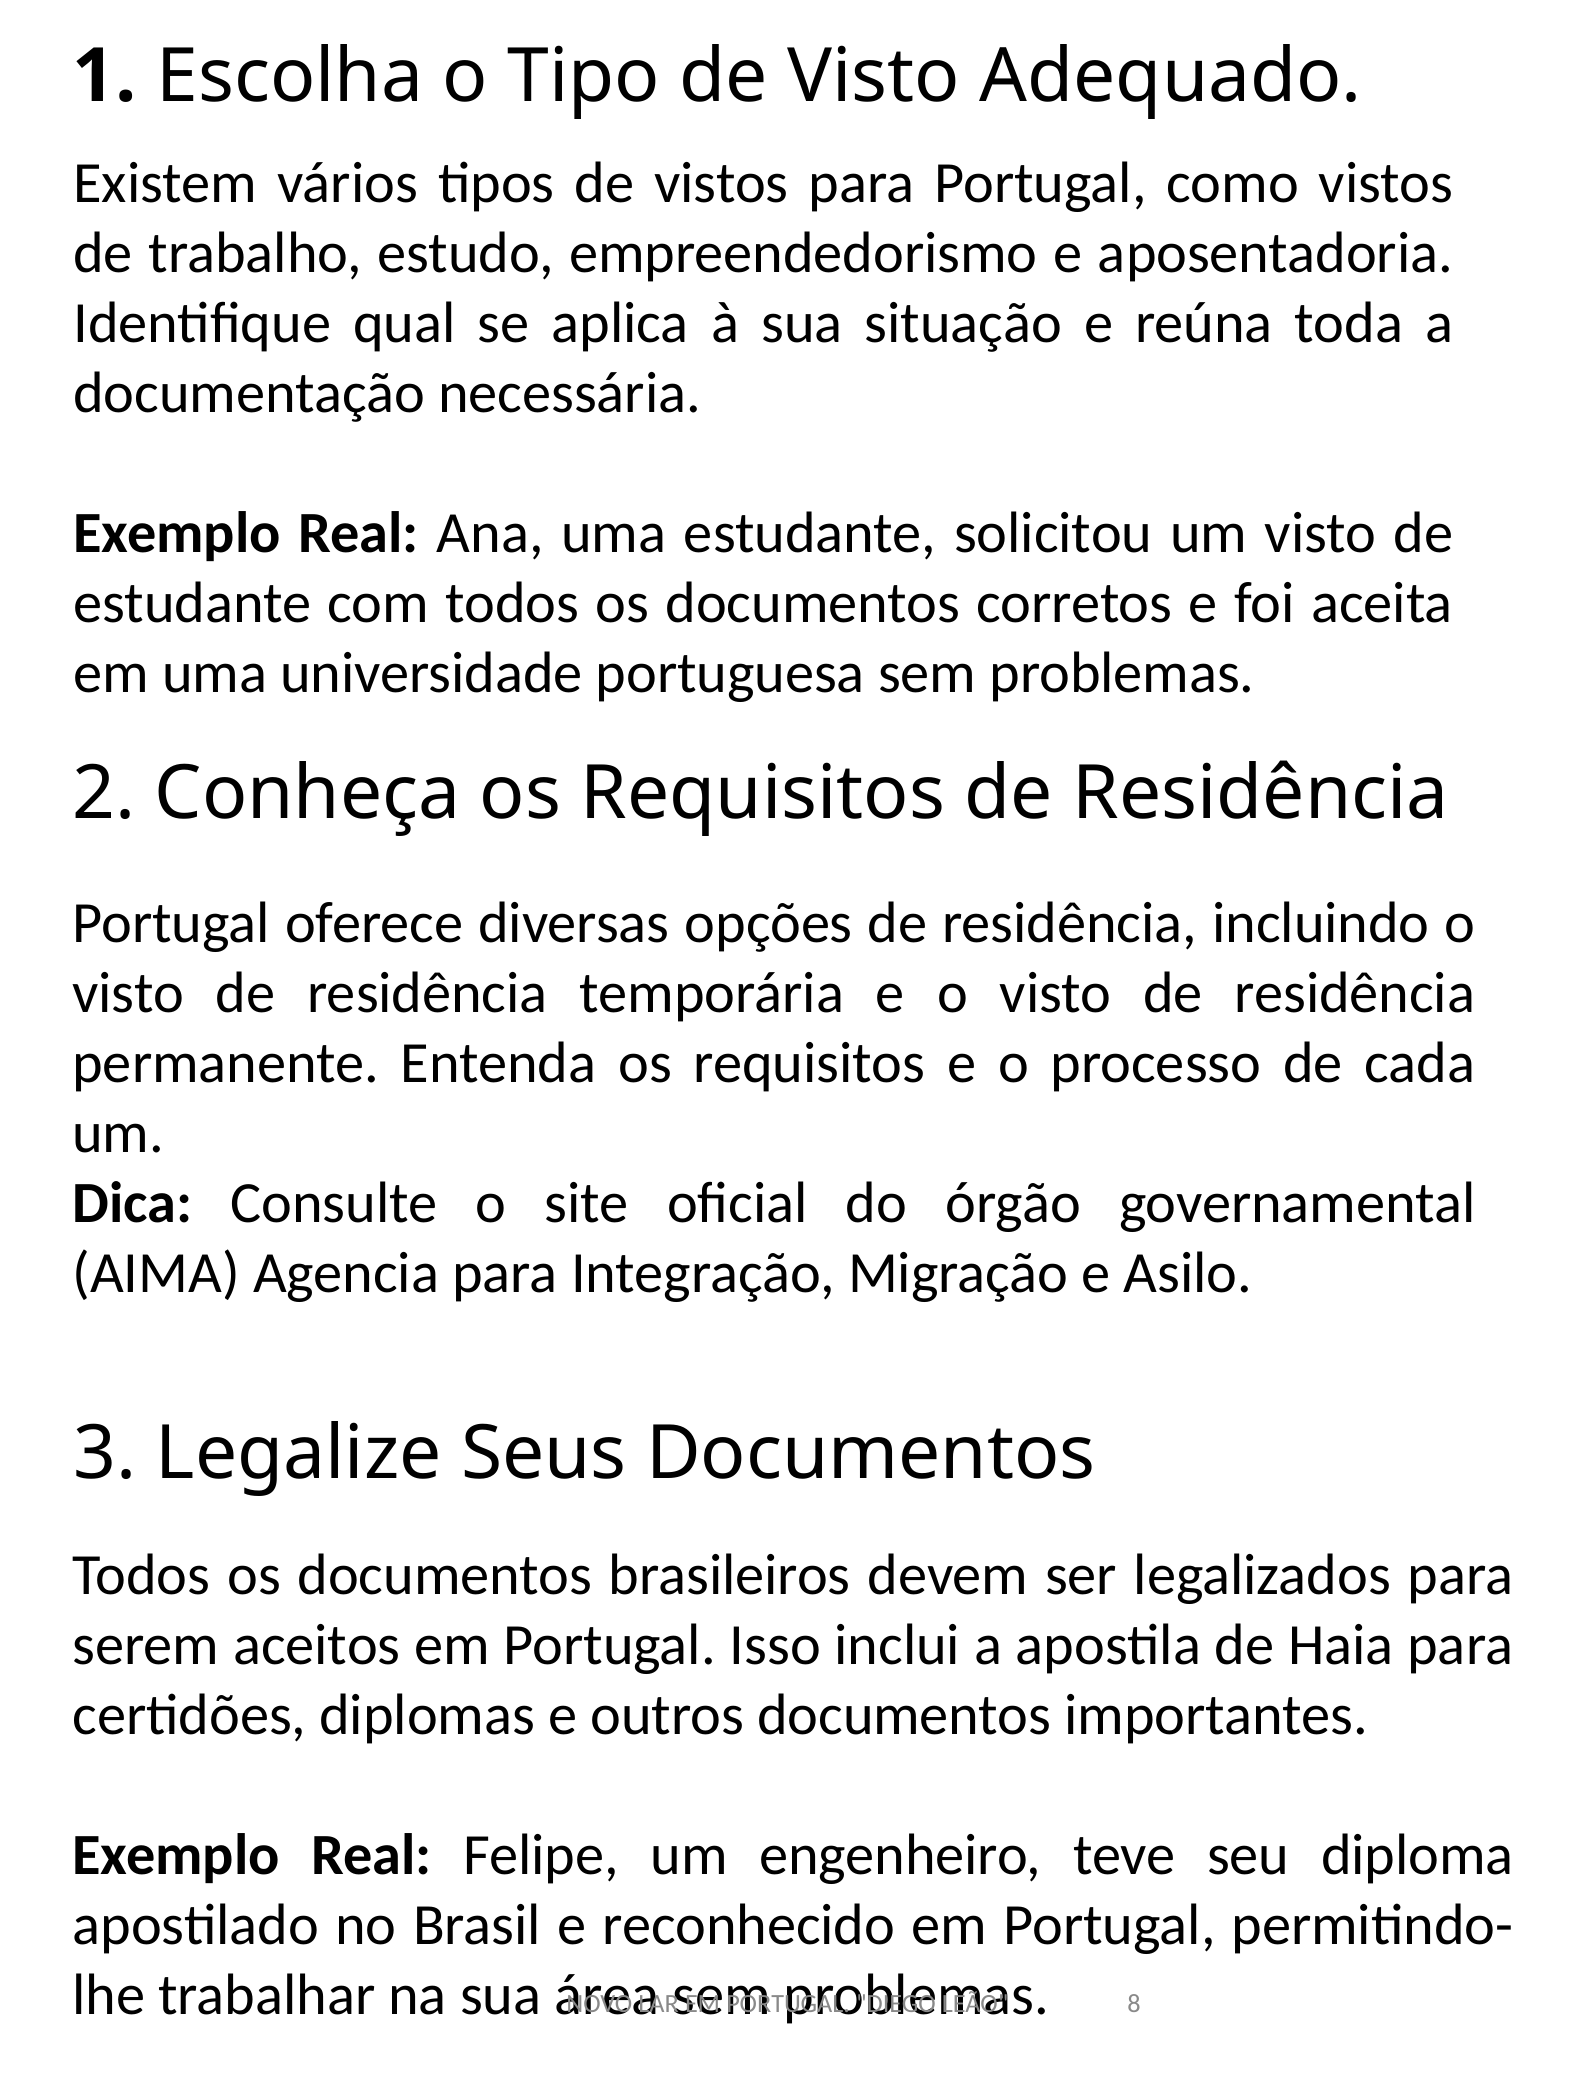

1. Escolha o Tipo de Visto Adequado.
Existem vários tipos de vistos para Portugal, como vistos de trabalho, estudo, empreendedorismo e aposentadoria. Identifique qual se aplica à sua situação e reúna toda a documentação necessária.
Exemplo Real: Ana, uma estudante, solicitou um visto de estudante com todos os documentos corretos e foi aceita em uma universidade portuguesa sem problemas.
2. Conheça os Requisitos de Residência
Portugal oferece diversas opções de residência, incluindo o visto de residência temporária e o visto de residência permanente. Entenda os requisitos e o processo de cada um.
Dica: Consulte o site oficial do órgão governamental (AIMA) Agencia para Integração, Migração e Asilo.
3. Legalize Seus Documentos
Todos os documentos brasileiros devem ser legalizados para serem aceitos em Portugal. Isso inclui a apostila de Haia para certidões, diplomas e outros documentos importantes.
Exemplo Real: Felipe, um engenheiro, teve seu diploma apostilado no Brasil e reconhecido em Portugal, permitindo-lhe trabalhar na sua área sem problemas.
NOVO LAR EM PORTUGAL. "DIEGO LEÃO"